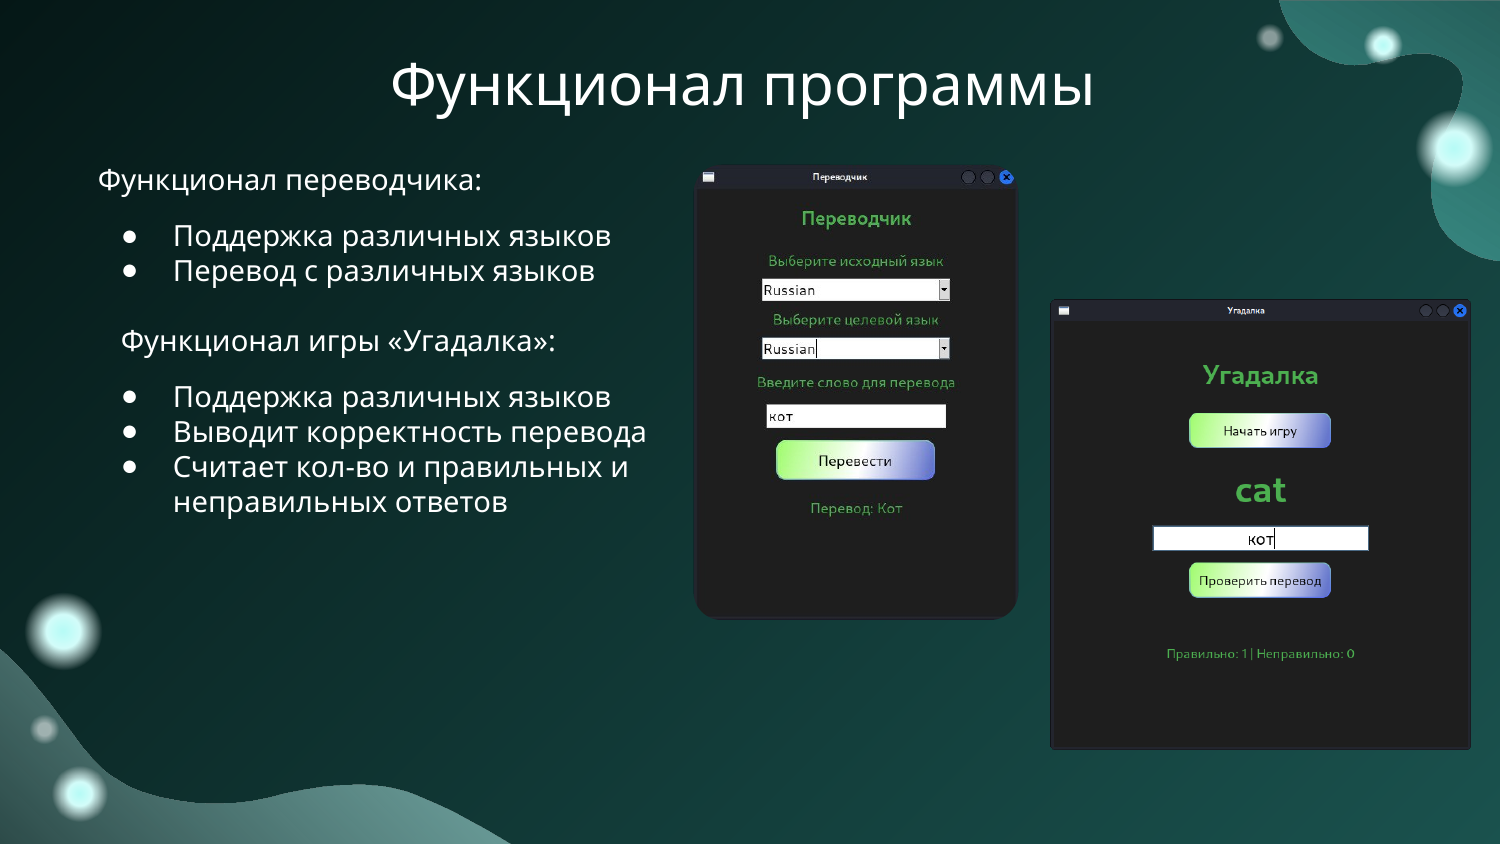

# Функционал программы
Функционал переводчика:
Поддержка различных языков
Перевод с различных языков
Функционал игры «Угадалка»:
Поддержка различных языков
Выводит корректность перевода
Считает кол-во и правильных и неправильных ответов